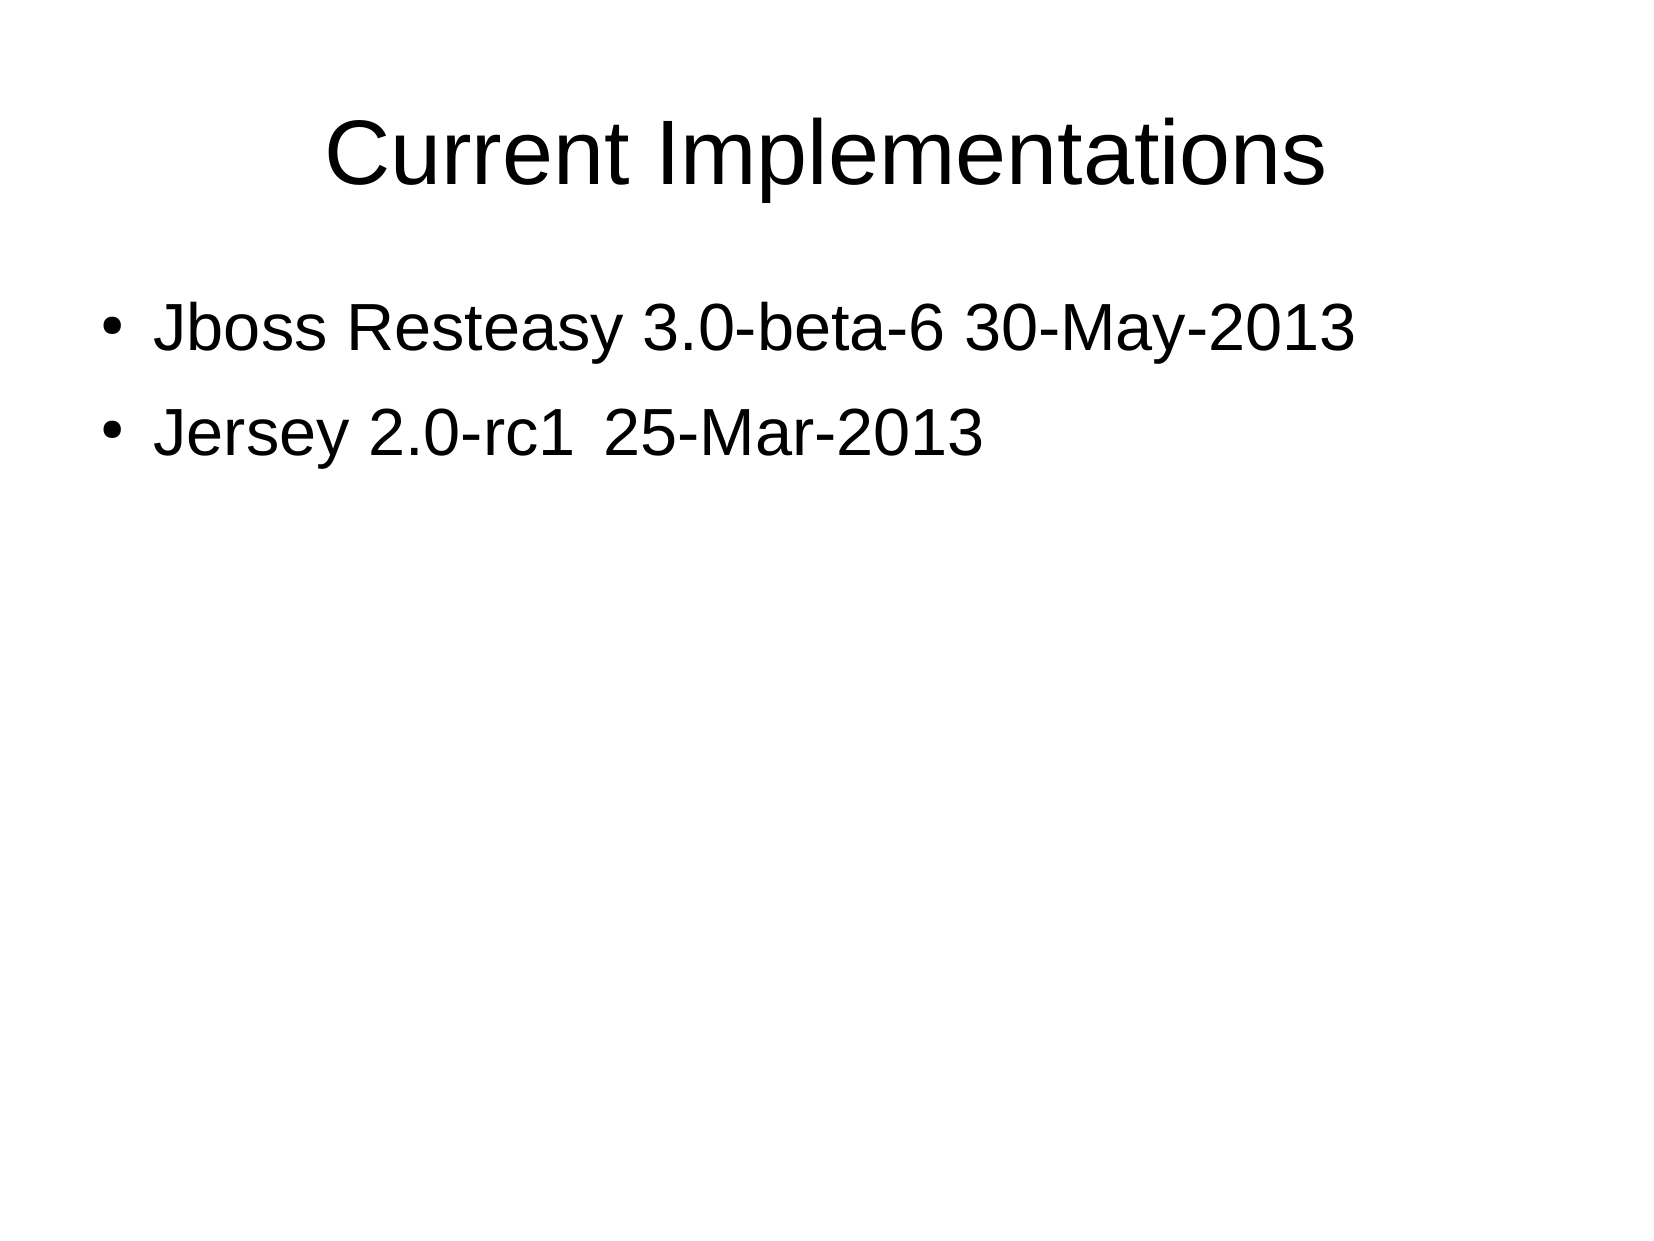

# Current Implementations
Jboss Resteasy 3.0-beta-6 30-May-2013
Jersey 2.0-rc1	25-Mar-2013